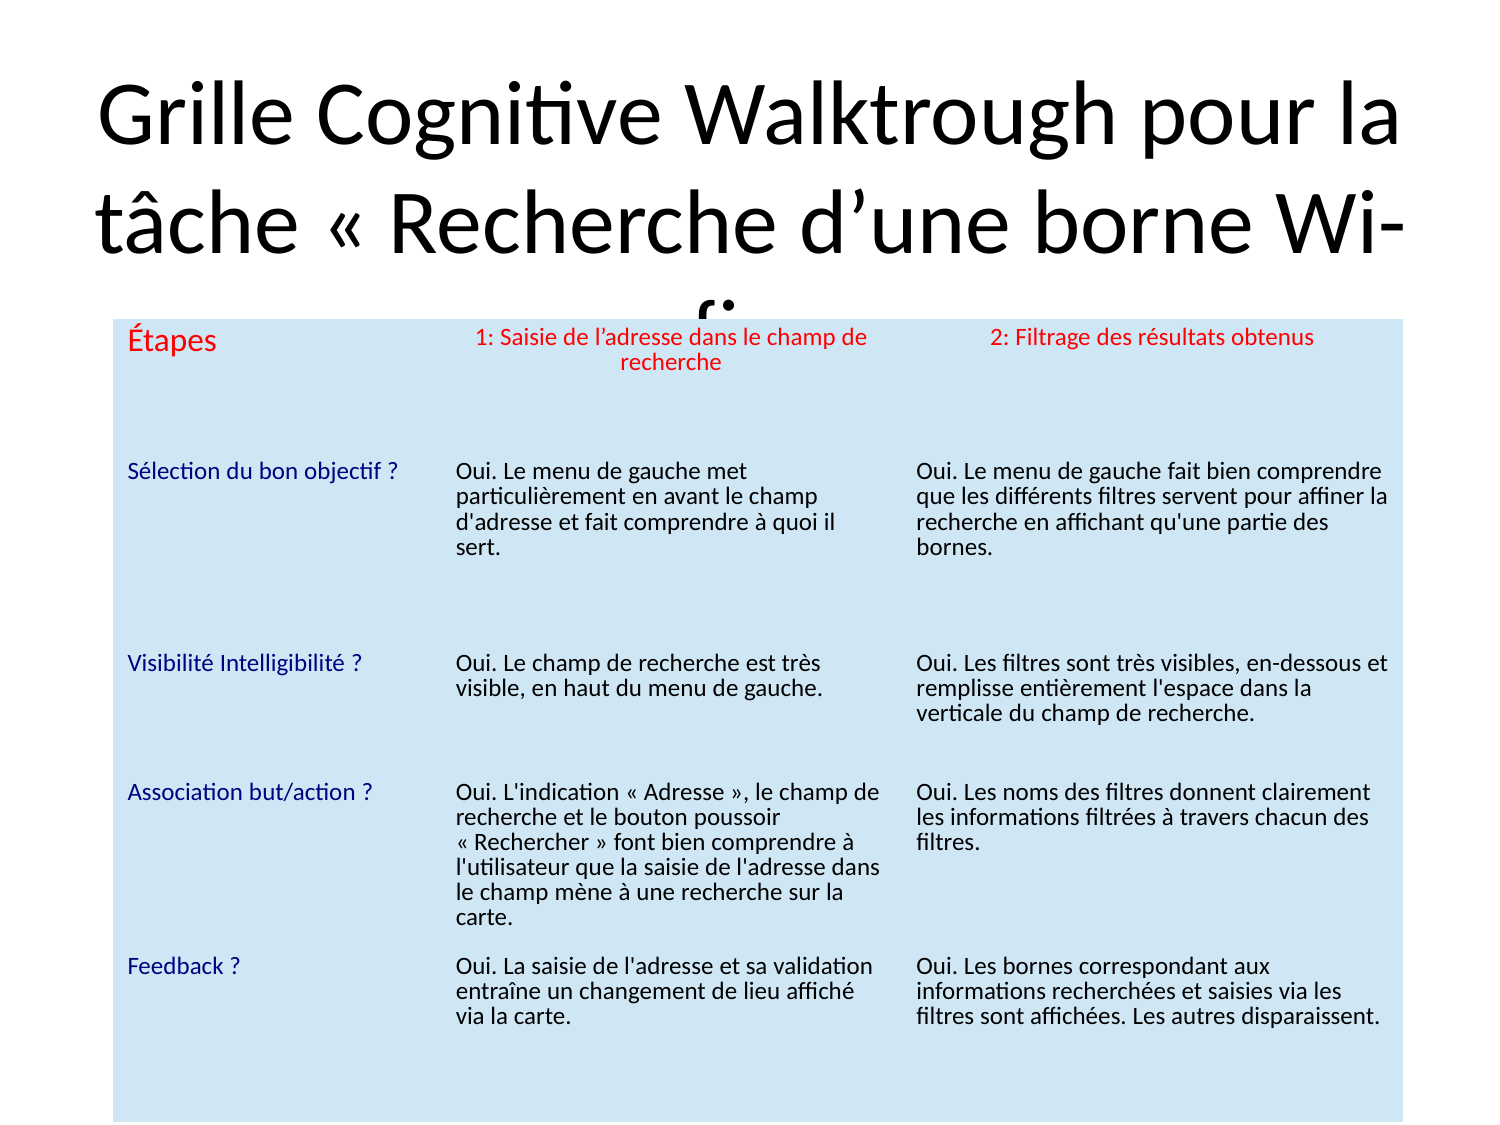

# Grille Cognitive Walktrough pour la tâche « Recherche d’une borne Wi-fi »
| Étapes | 1: Saisie de l’adresse dans le champ de recherche | 2: Filtrage des résultats obtenus |
| --- | --- | --- |
| Sélection du bon objectif ? | Oui. Le menu de gauche met particulièrement en avant le champ d'adresse et fait comprendre à quoi il sert. | Oui. Le menu de gauche fait bien comprendre que les différents filtres servent pour affiner la recherche en affichant qu'une partie des bornes. |
| Visibilité Intelligibilité ? | Oui. Le champ de recherche est très visible, en haut du menu de gauche. | Oui. Les filtres sont très visibles, en-dessous et remplisse entièrement l'espace dans la verticale du champ de recherche. |
| Association but/action ? | Oui. L'indication « Adresse », le champ de recherche et le bouton poussoir « Rechercher » font bien comprendre à l'utilisateur que la saisie de l'adresse dans le champ mène à une recherche sur la carte. | Oui. Les noms des filtres donnent clairement les informations filtrées à travers chacun des filtres. |
| Feedback ? | Oui. La saisie de l'adresse et sa validation entraîne un changement de lieu affiché via la carte. | Oui. Les bornes correspondant aux informations recherchées et saisies via les filtres sont affichées. Les autres disparaissent. |